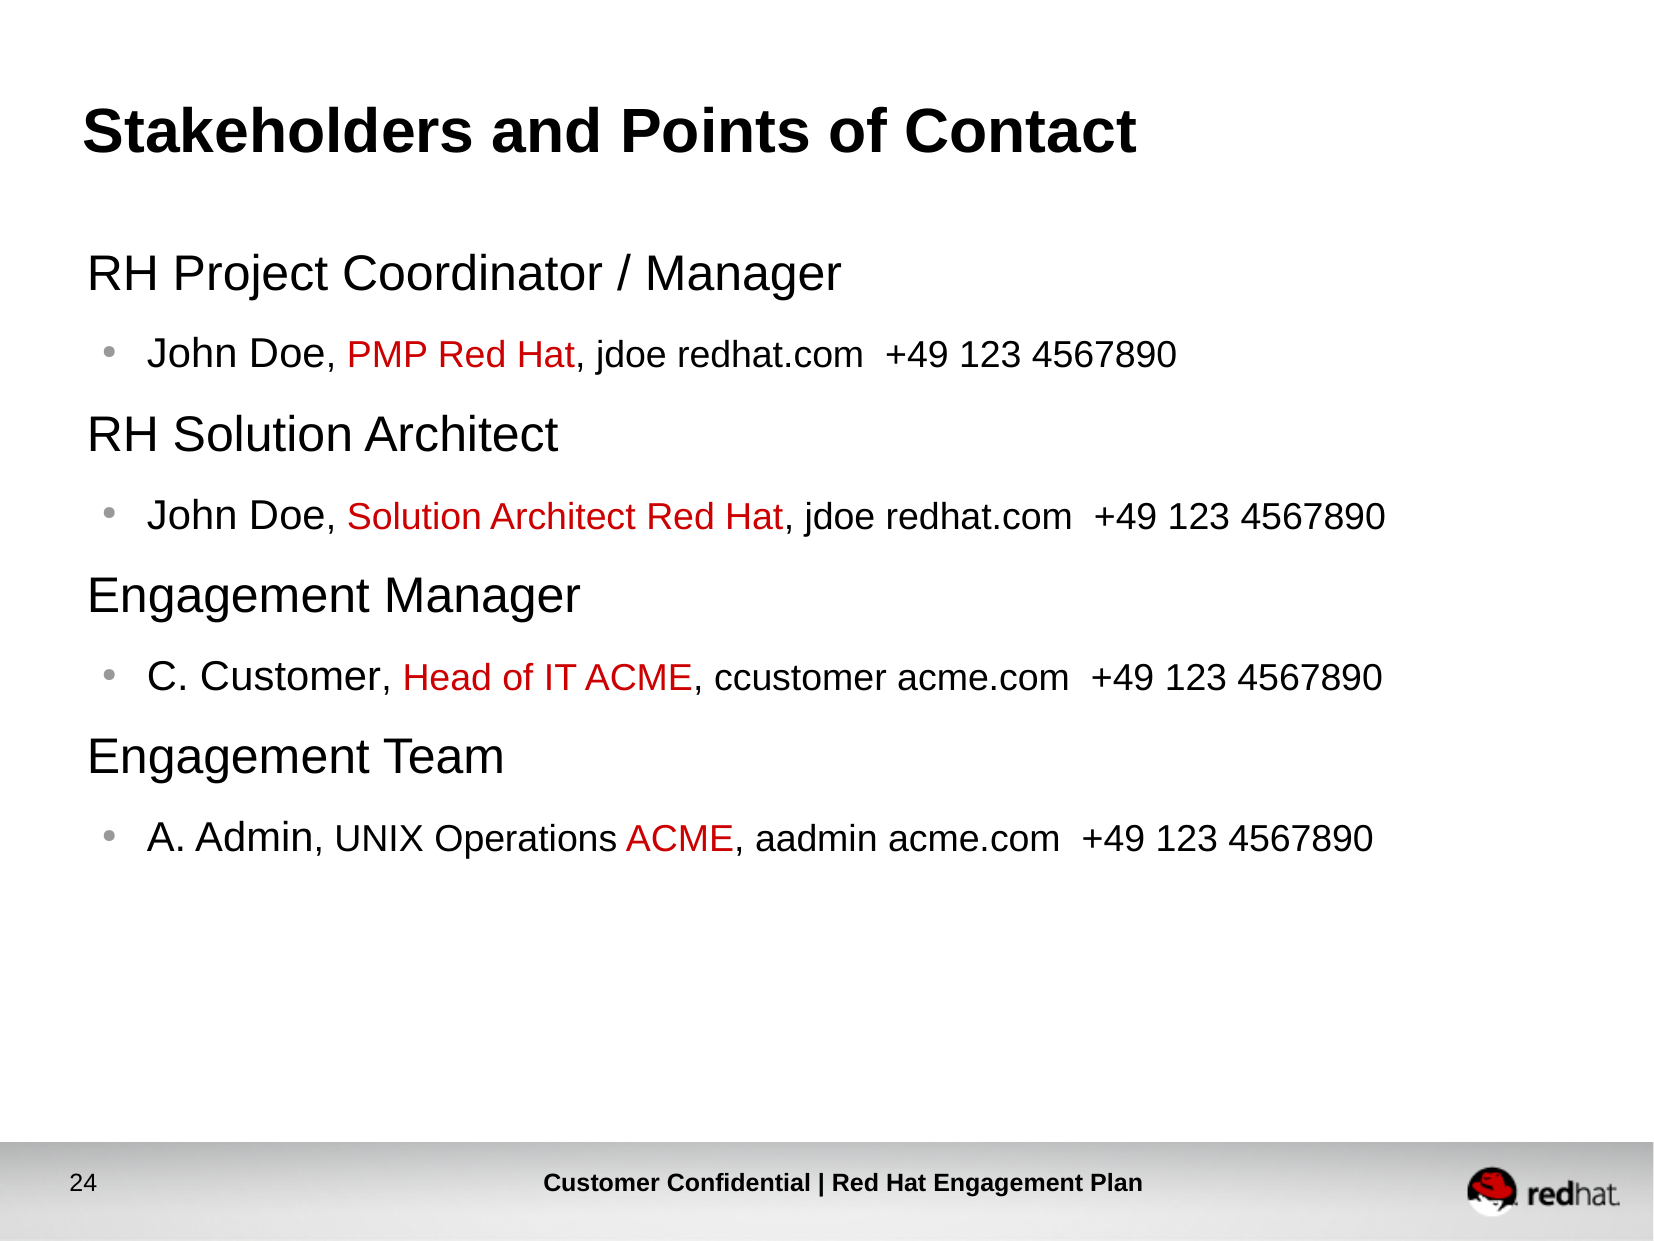

# Stakeholders and Points of Contact
RH Project Coordinator / Manager
John Doe, PMP Red Hat, jdoe redhat.com +49 123 4567890
RH Solution Architect
John Doe, Solution Architect Red Hat, jdoe redhat.com +49 123 4567890
Engagement Manager
C. Customer, Head of IT ACME, ccustomer acme.com +49 123 4567890
Engagement Team
A. Admin, UNIX Operations ACME, aadmin acme.com +49 123 4567890